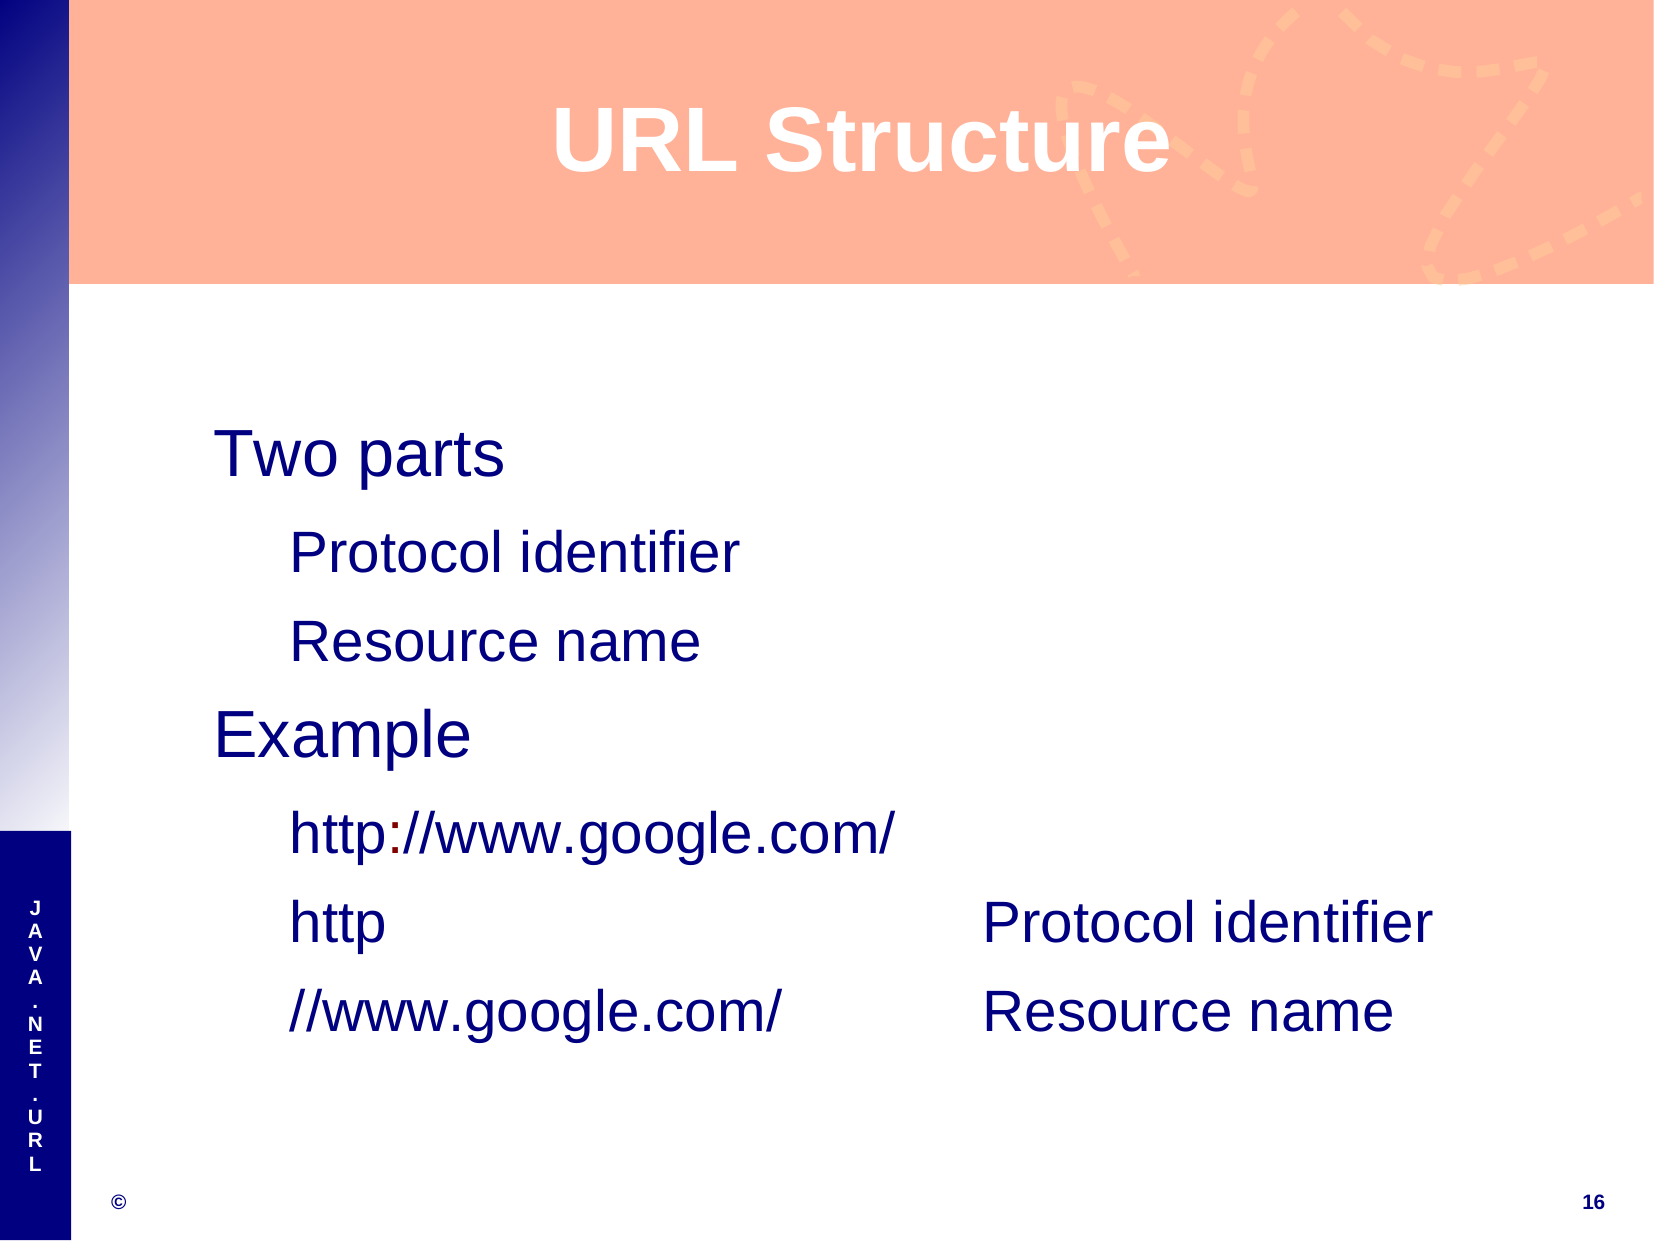

URL Structure
# Two parts
Protocol identifier
Resource name
Example
http://www.google.com/
http	Protocol identifier
//www.google.com/	Resource name
J
A
V
A
.
N
E
T
.
U
R
L